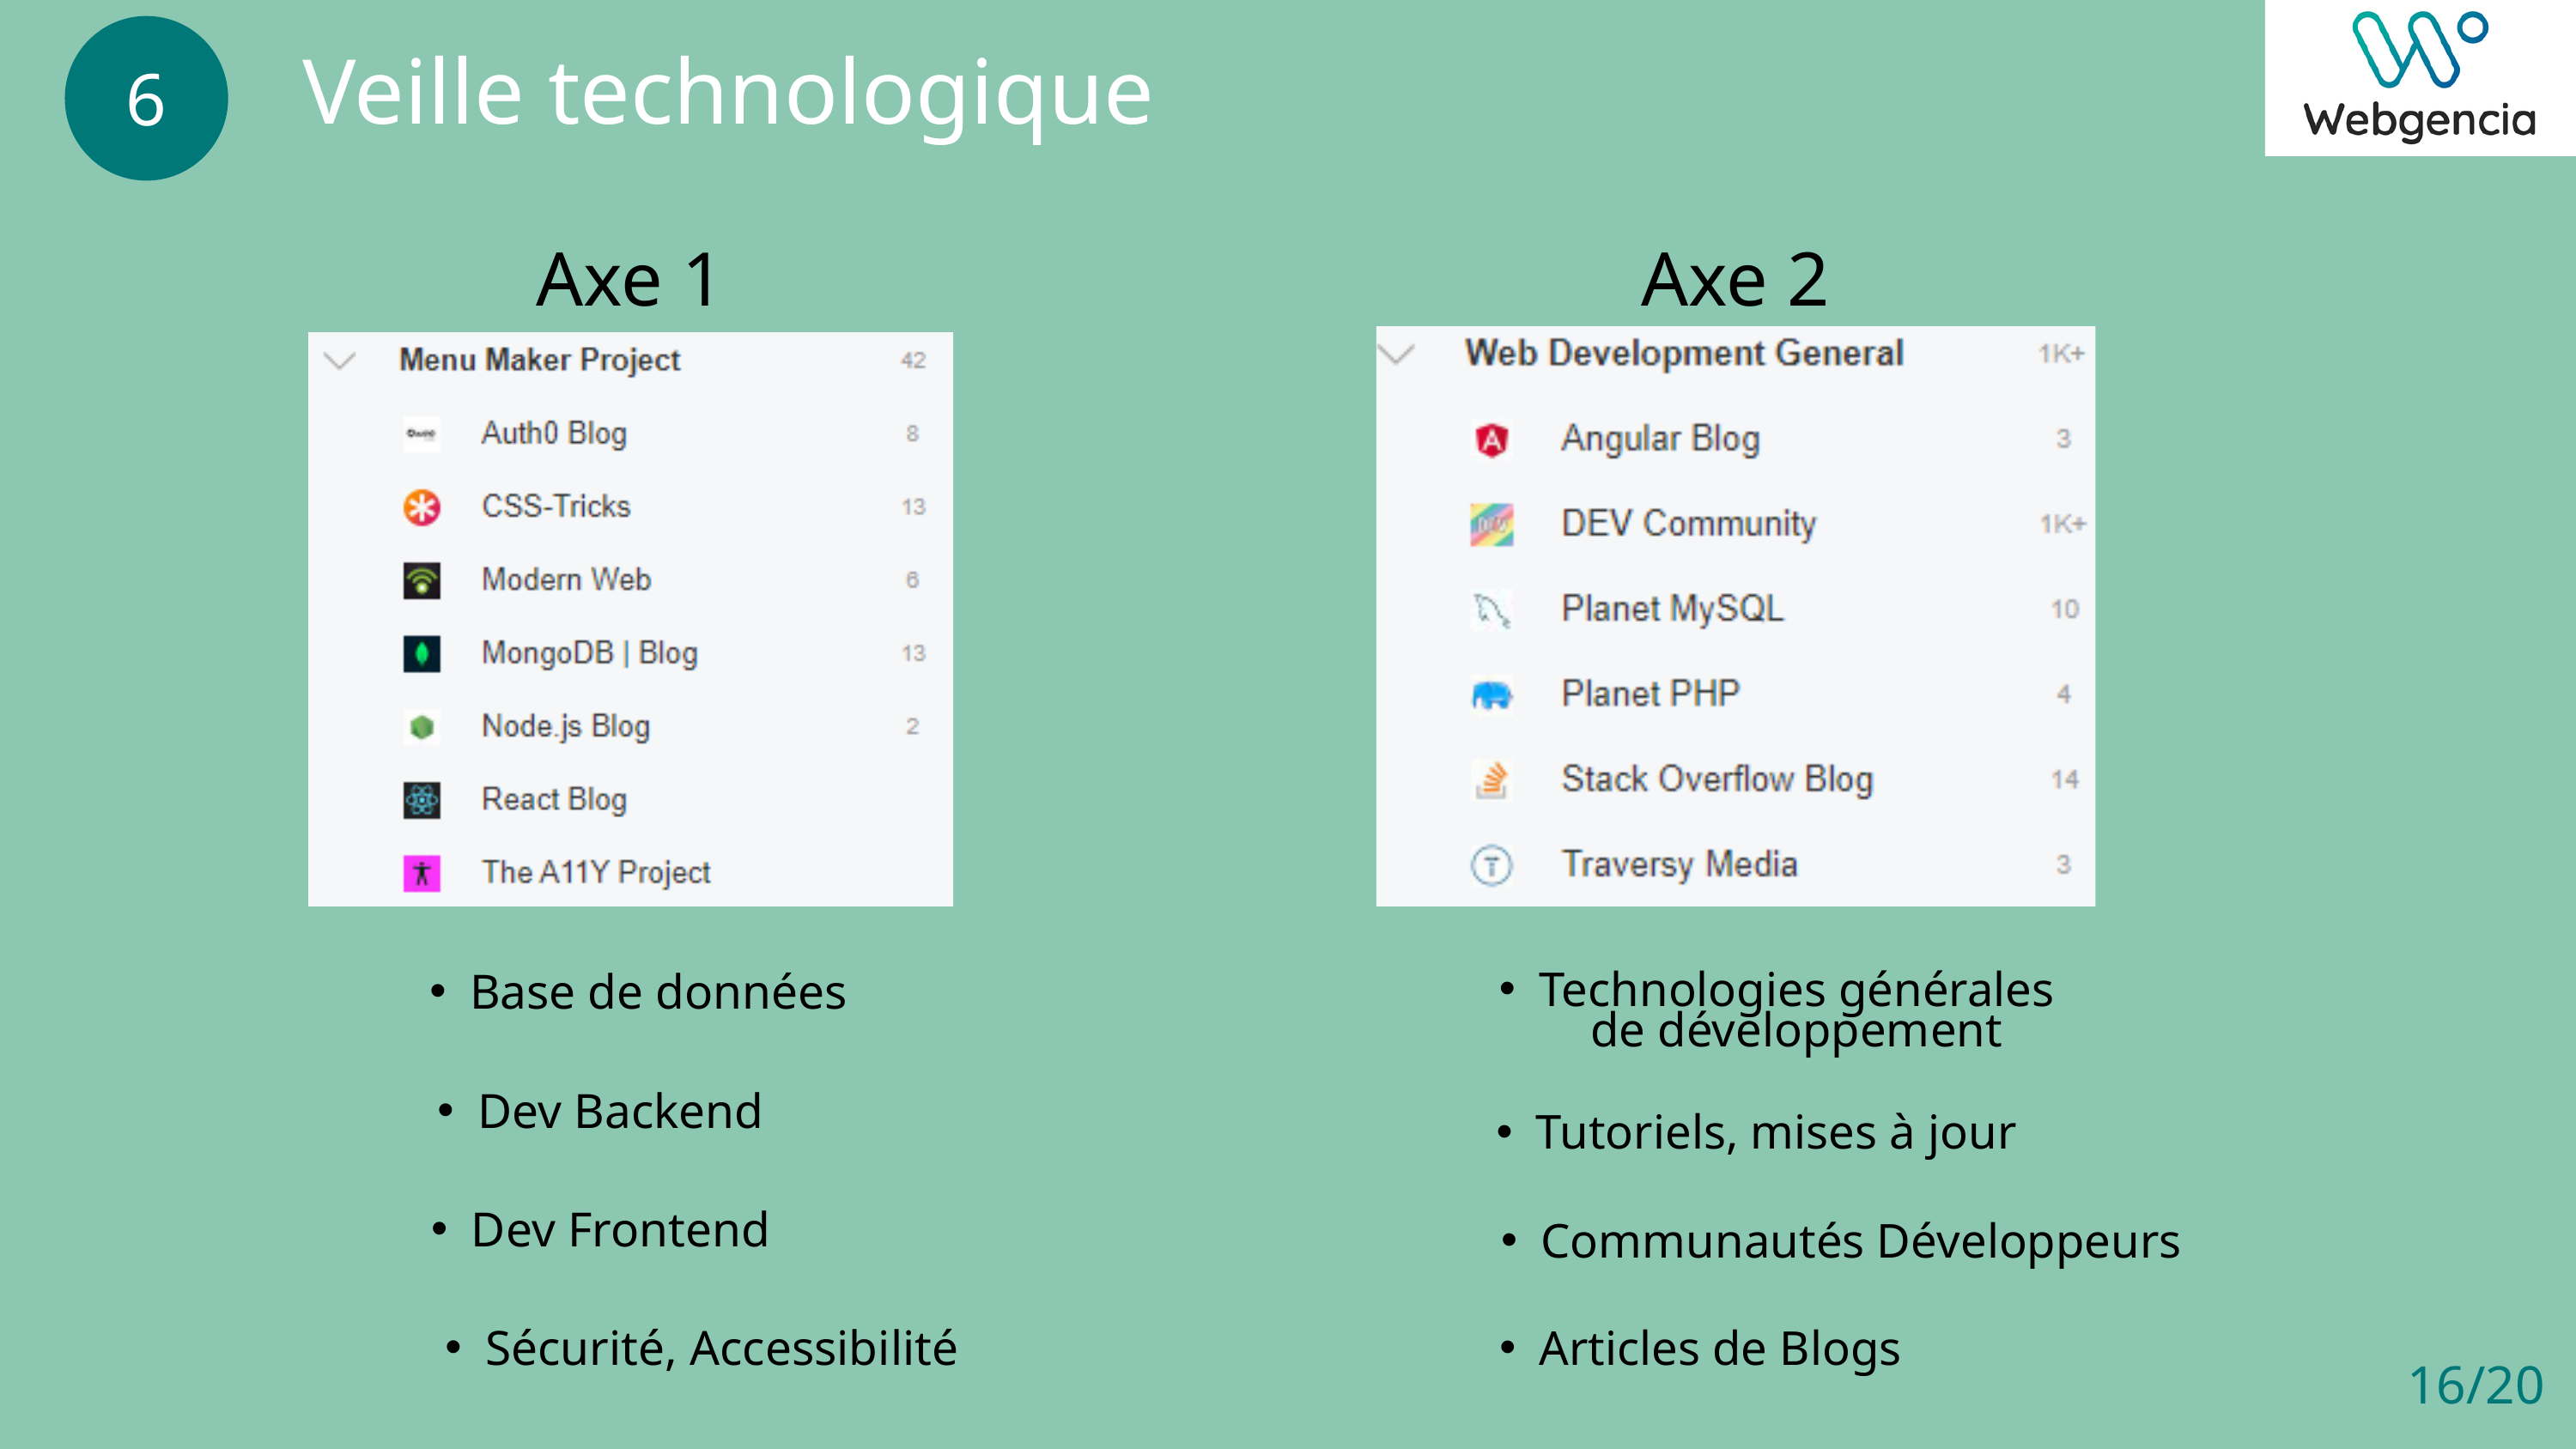

6
Veille technologique
Axe 1
Axe 2
Technologies générales de développement
Base de données
Dev Backend
Tutoriels, mises à jour
Dev Frontend
Communautés Développeurs
16/20
Sécurité, Accessibilité
Articles de Blogs